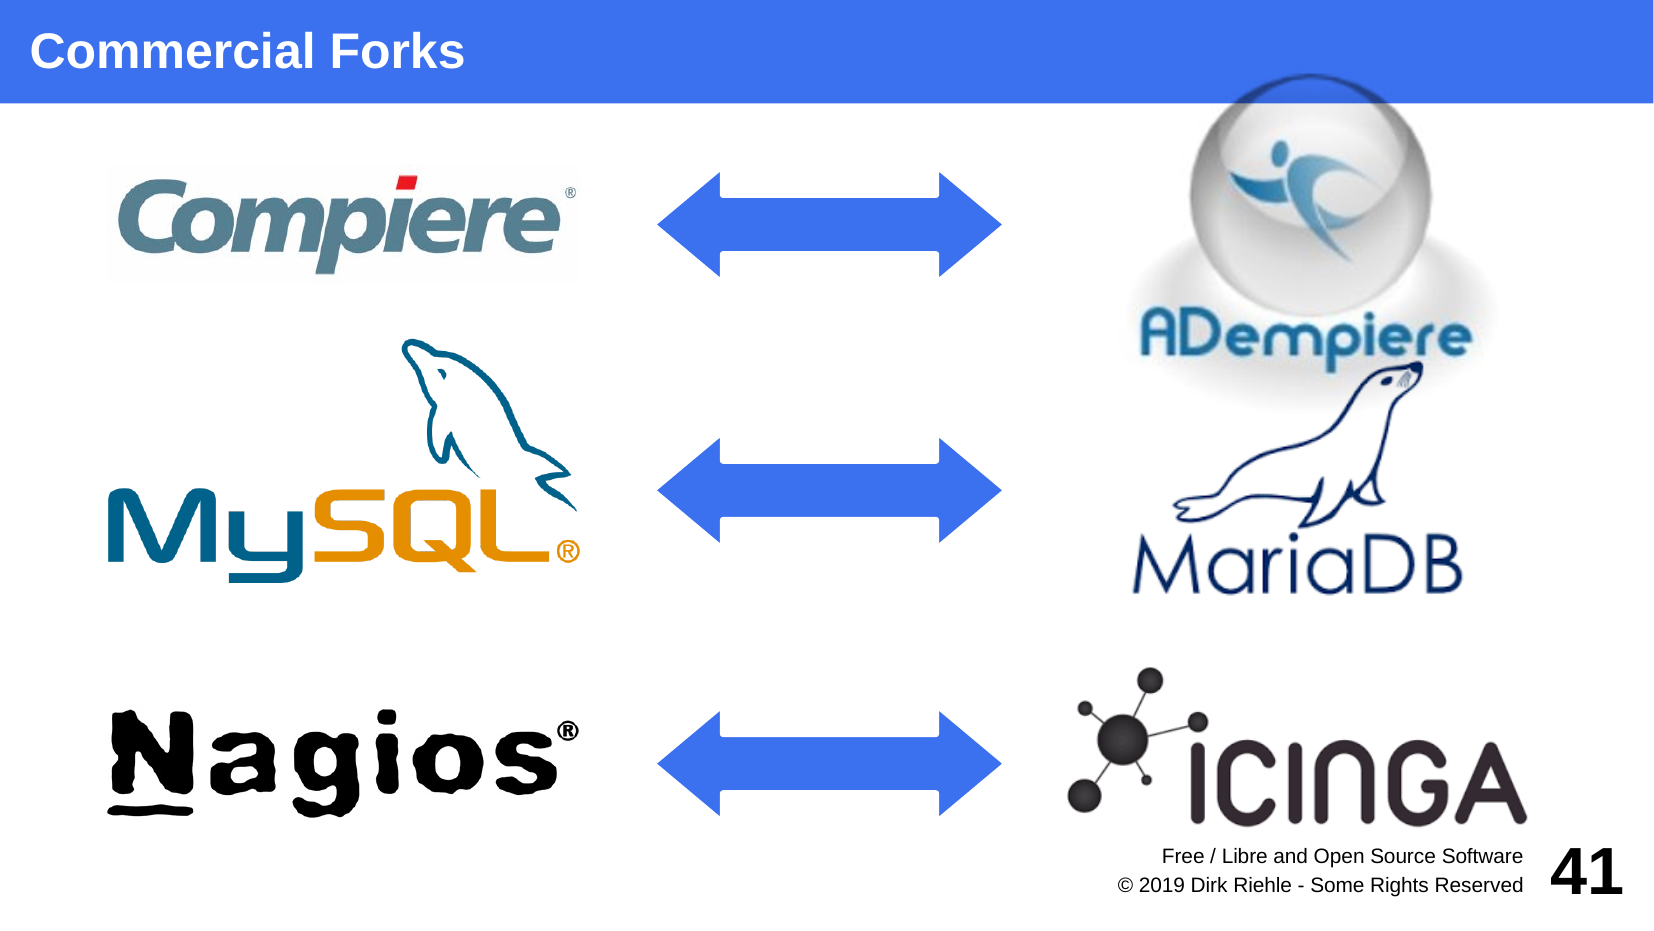

# Commercial Forks
Free / Libre and Open Source Software
41
© 2019 Dirk Riehle - Some Rights Reserved